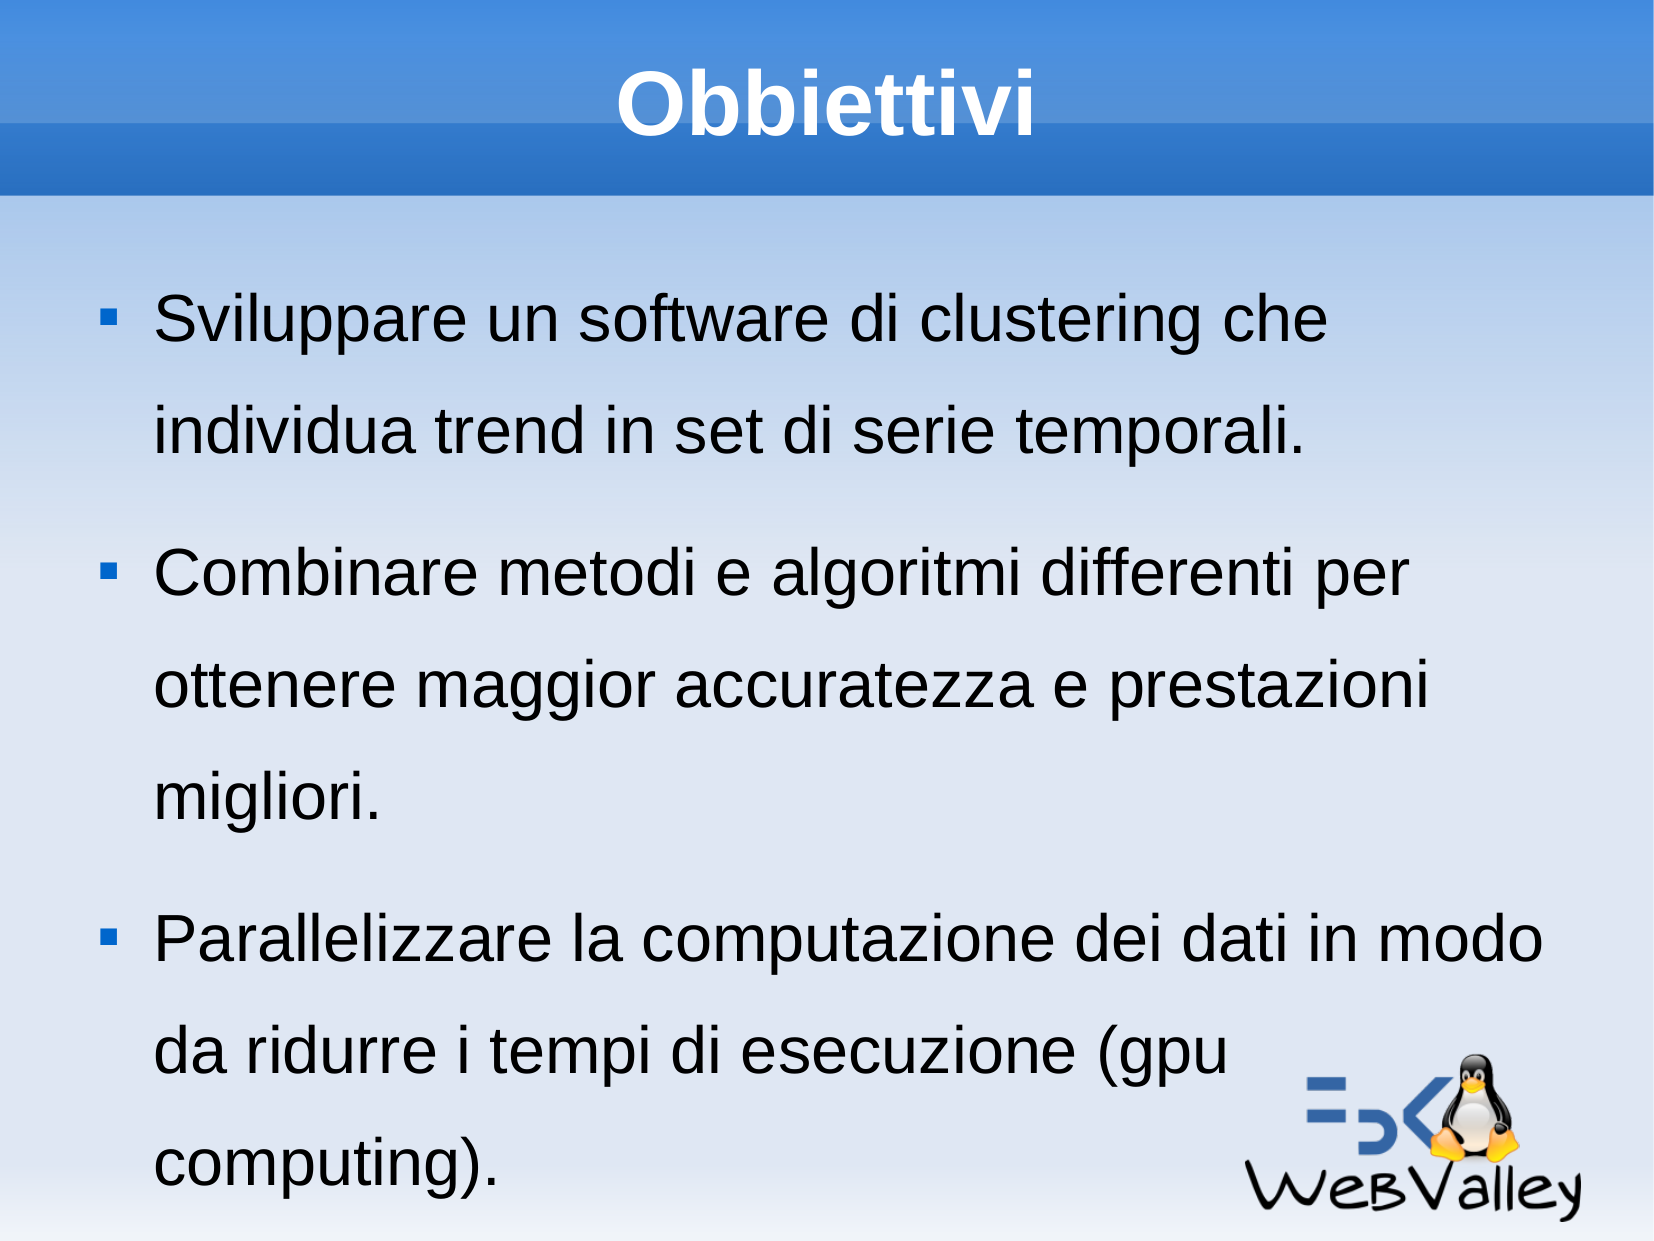

# Obbiettivi
Sviluppare un software di clustering che individua trend in set di serie temporali.
Combinare metodi e algoritmi differenti per ottenere maggior accuratezza e prestazioni migliori.
Parallelizzare la computazione dei dati in modo da ridurre i tempi di esecuzione (gpu computing).